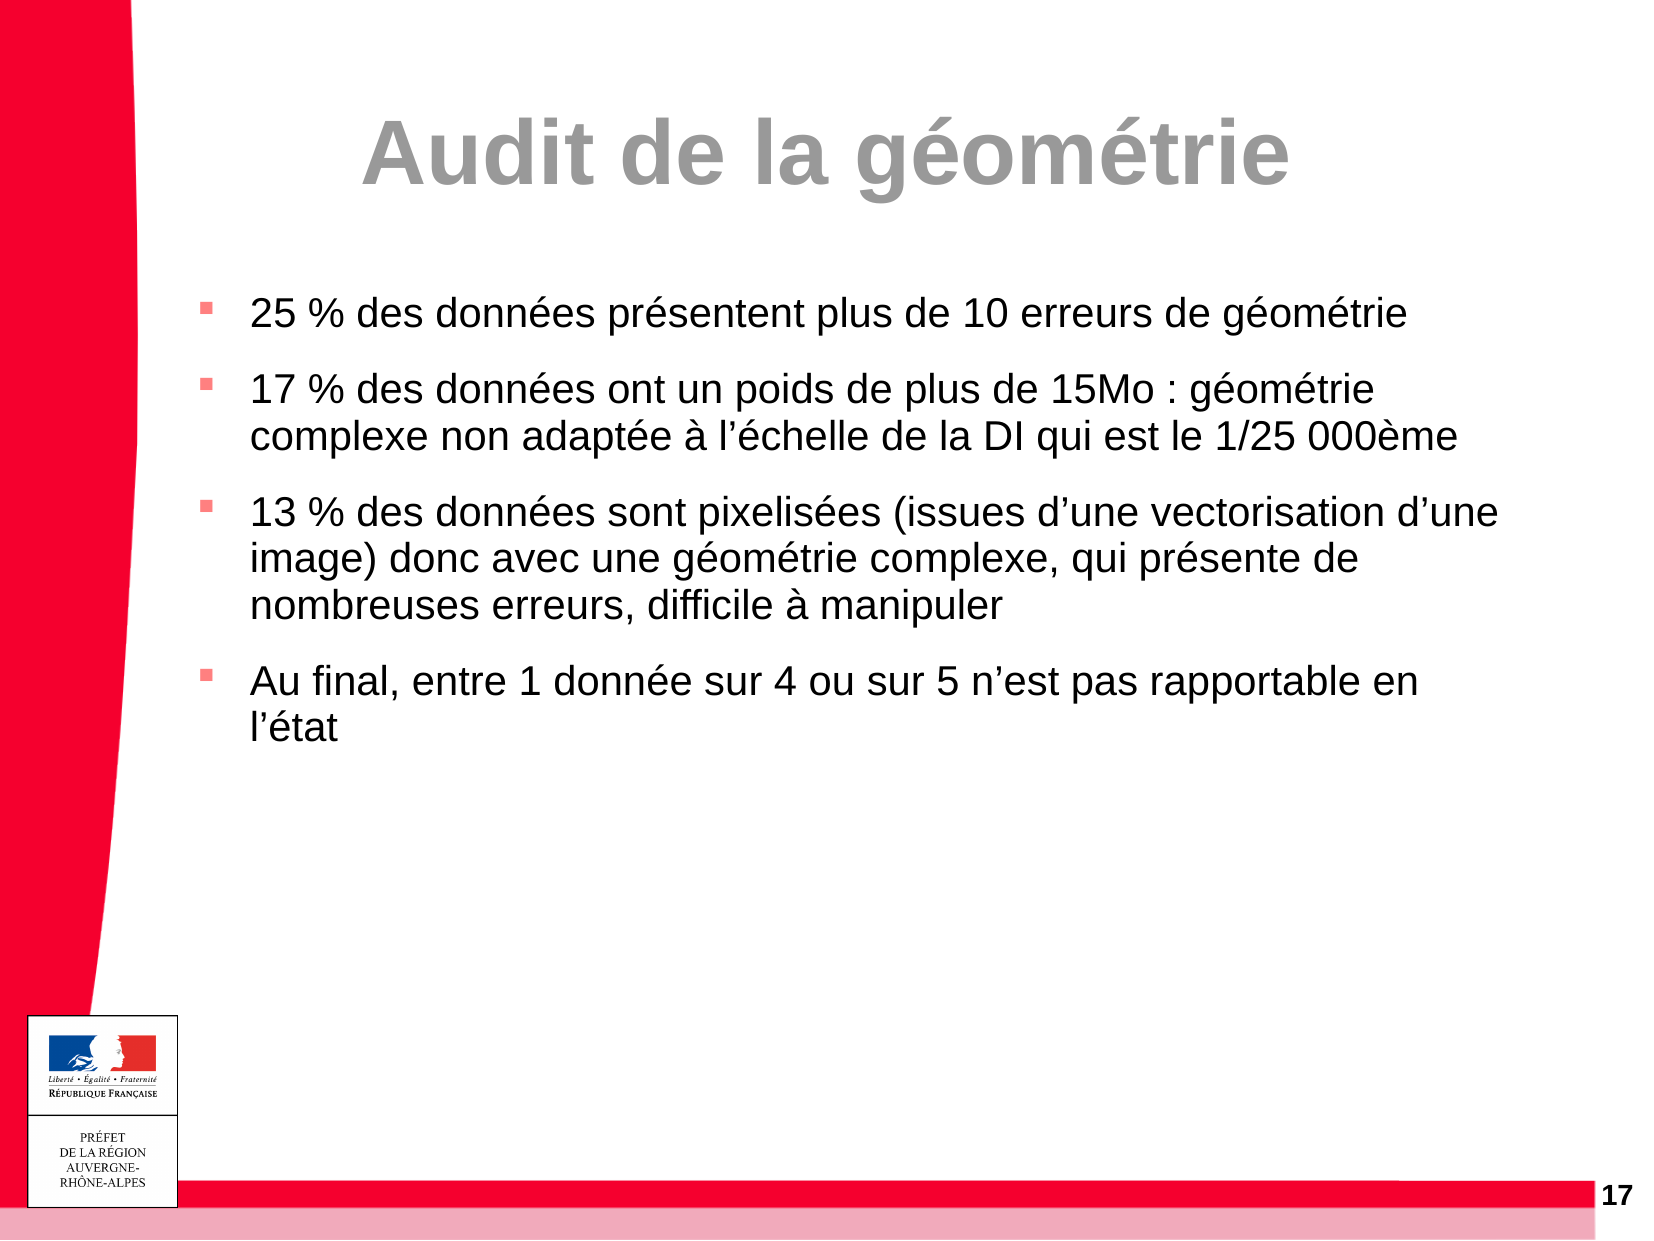

# Audit de la géométrie
25 % des données présentent plus de 10 erreurs de géométrie
17 % des données ont un poids de plus de 15Mo : géométrie complexe non adaptée à l’échelle de la DI qui est le 1/25 000ème
13 % des données sont pixelisées (issues d’une vectorisation d’une image) donc avec une géométrie complexe, qui présente de nombreuses erreurs, difficile à manipuler
Au final, entre 1 donnée sur 4 ou sur 5 n’est pas rapportable en l’état
17